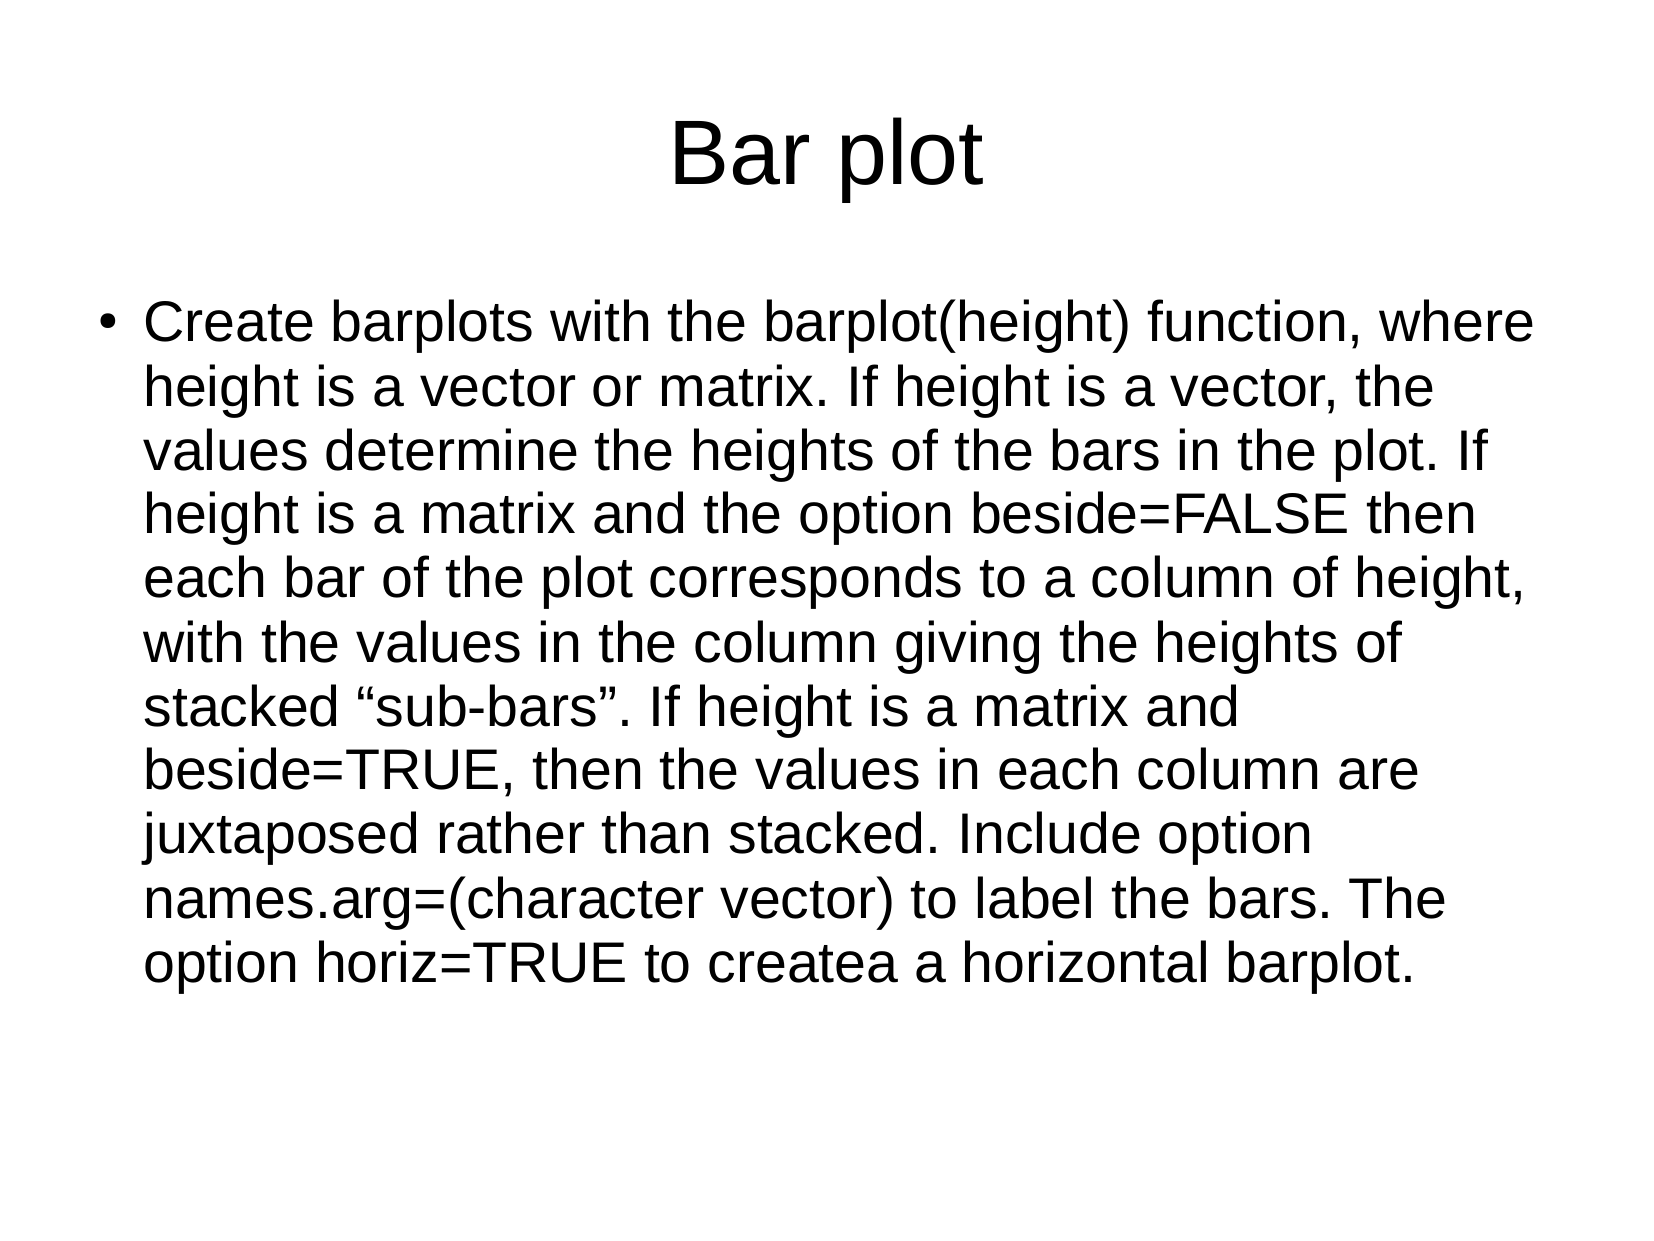

# Bar plot
Create barplots with the barplot(height) function, where height is a vector or matrix. If height is a vector, the values determine the heights of the bars in the plot. If height is a matrix and the option beside=FALSE then each bar of the plot corresponds to a column of height, with the values in the column giving the heights of stacked “sub-bars”. If height is a matrix and beside=TRUE, then the values in each column are juxtaposed rather than stacked. Include option names.arg=(character vector) to label the bars. The option horiz=TRUE to createa a horizontal barplot.